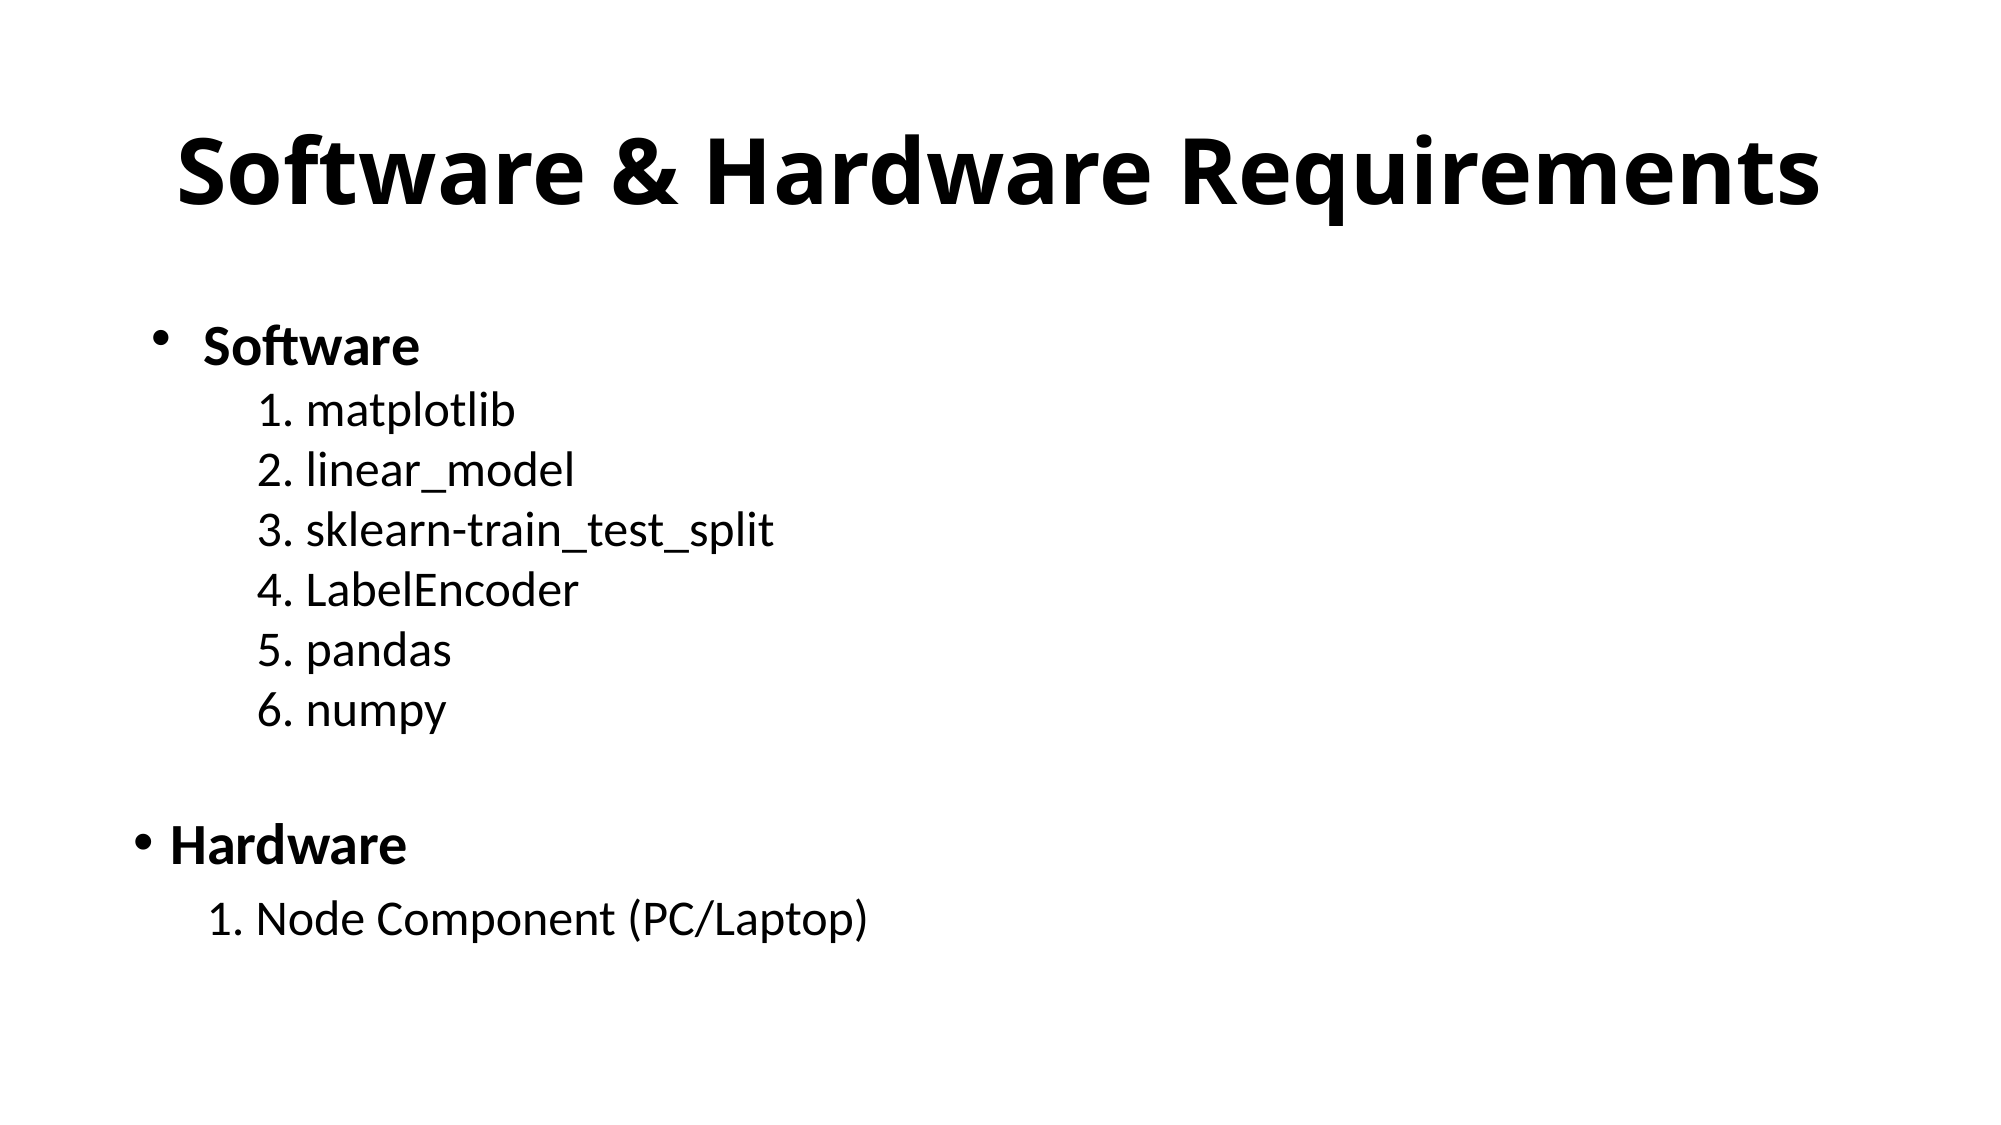

Software & Hardware Requirements
Software
 1. matplotlib
 2. linear_model
 3. sklearn-train_test_split
 4. LabelEncoder
 5. pandas
 6. numpy
Hardware
	1. Node Component (PC/Laptop)